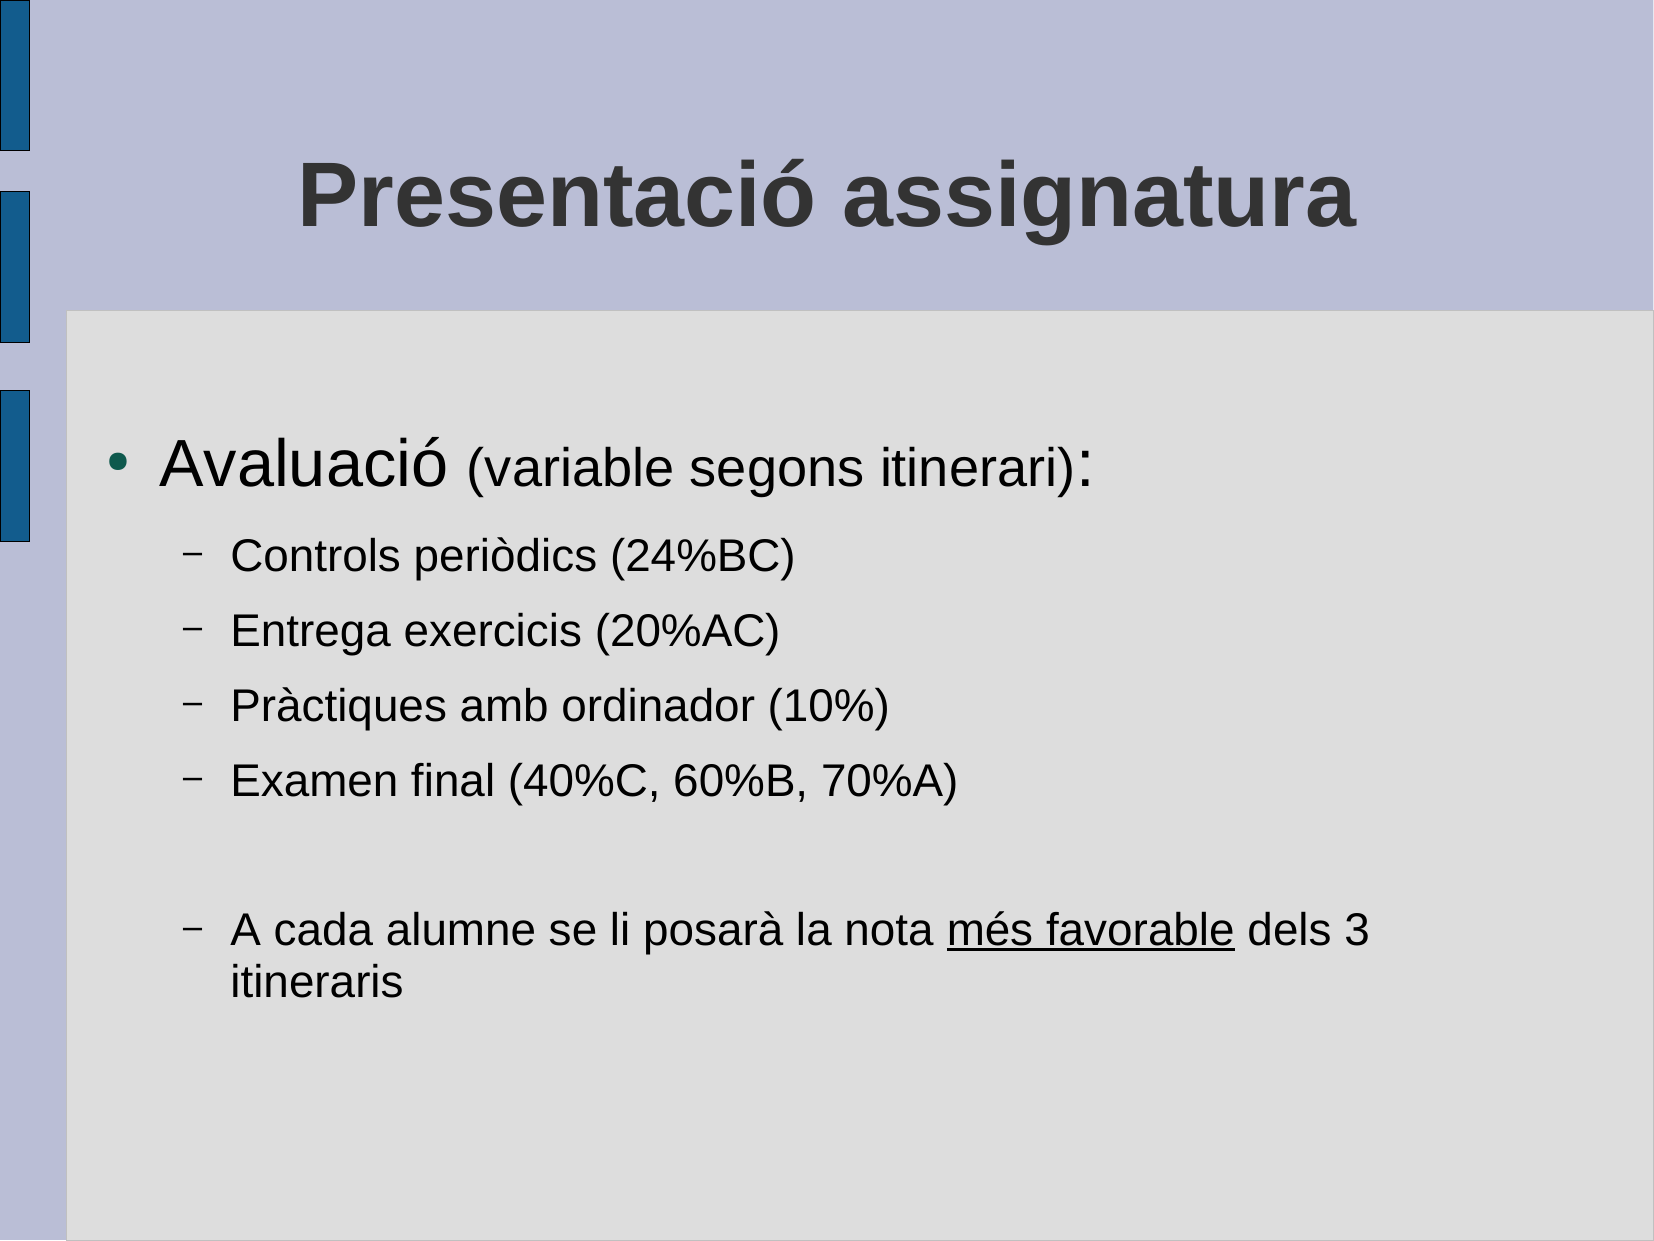

# Presentació assignatura
Avaluació (variable segons itinerari):
Controls periòdics (24%BC)
Entrega exercicis (20%AC)
Pràctiques amb ordinador (10%)
Examen final (40%C, 60%B, 70%A)
A cada alumne se li posarà la nota més favorable dels 3 itineraris